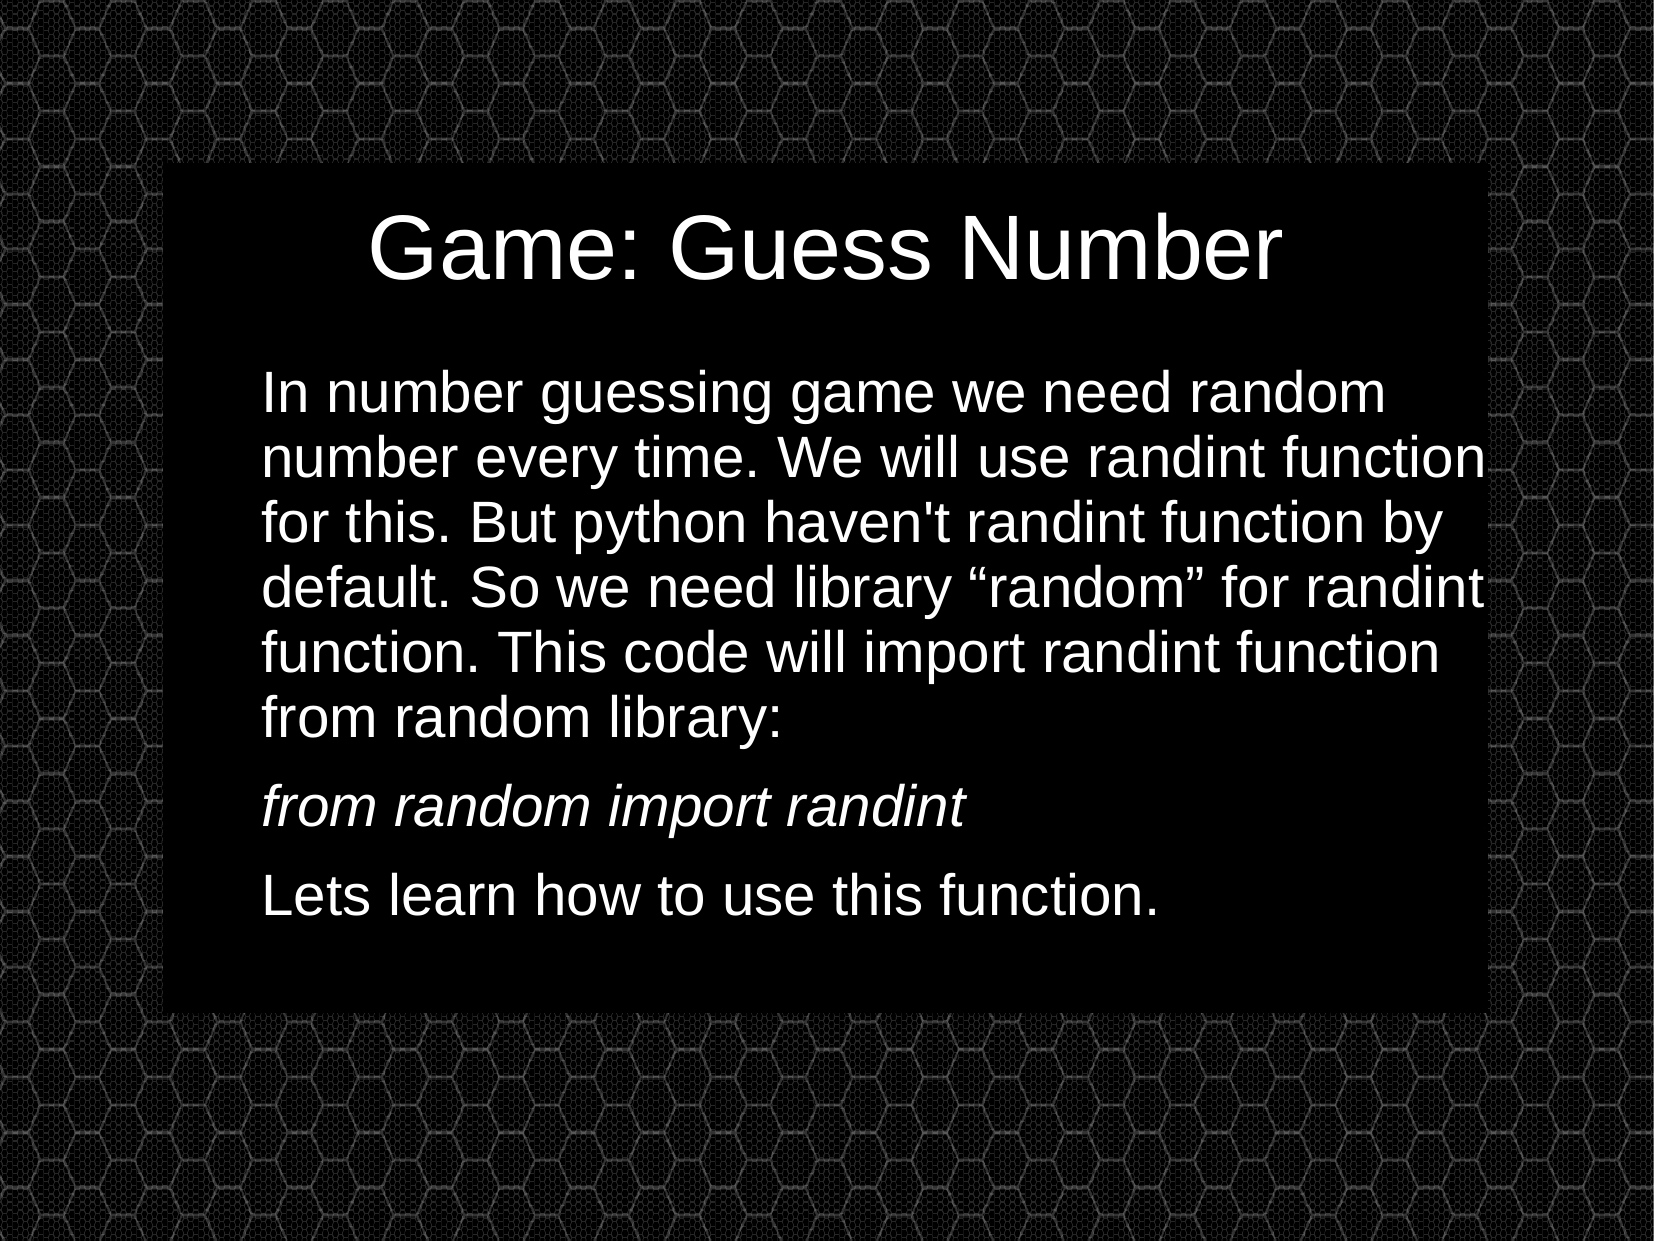

# Game: Guess Number
In number guessing game we need random number every time. We will use randint function for this. But python haven't randint function by default. So we need library “random” for randint function. This code will import randint function from random library:
from random import randint
Lets learn how to use this function.